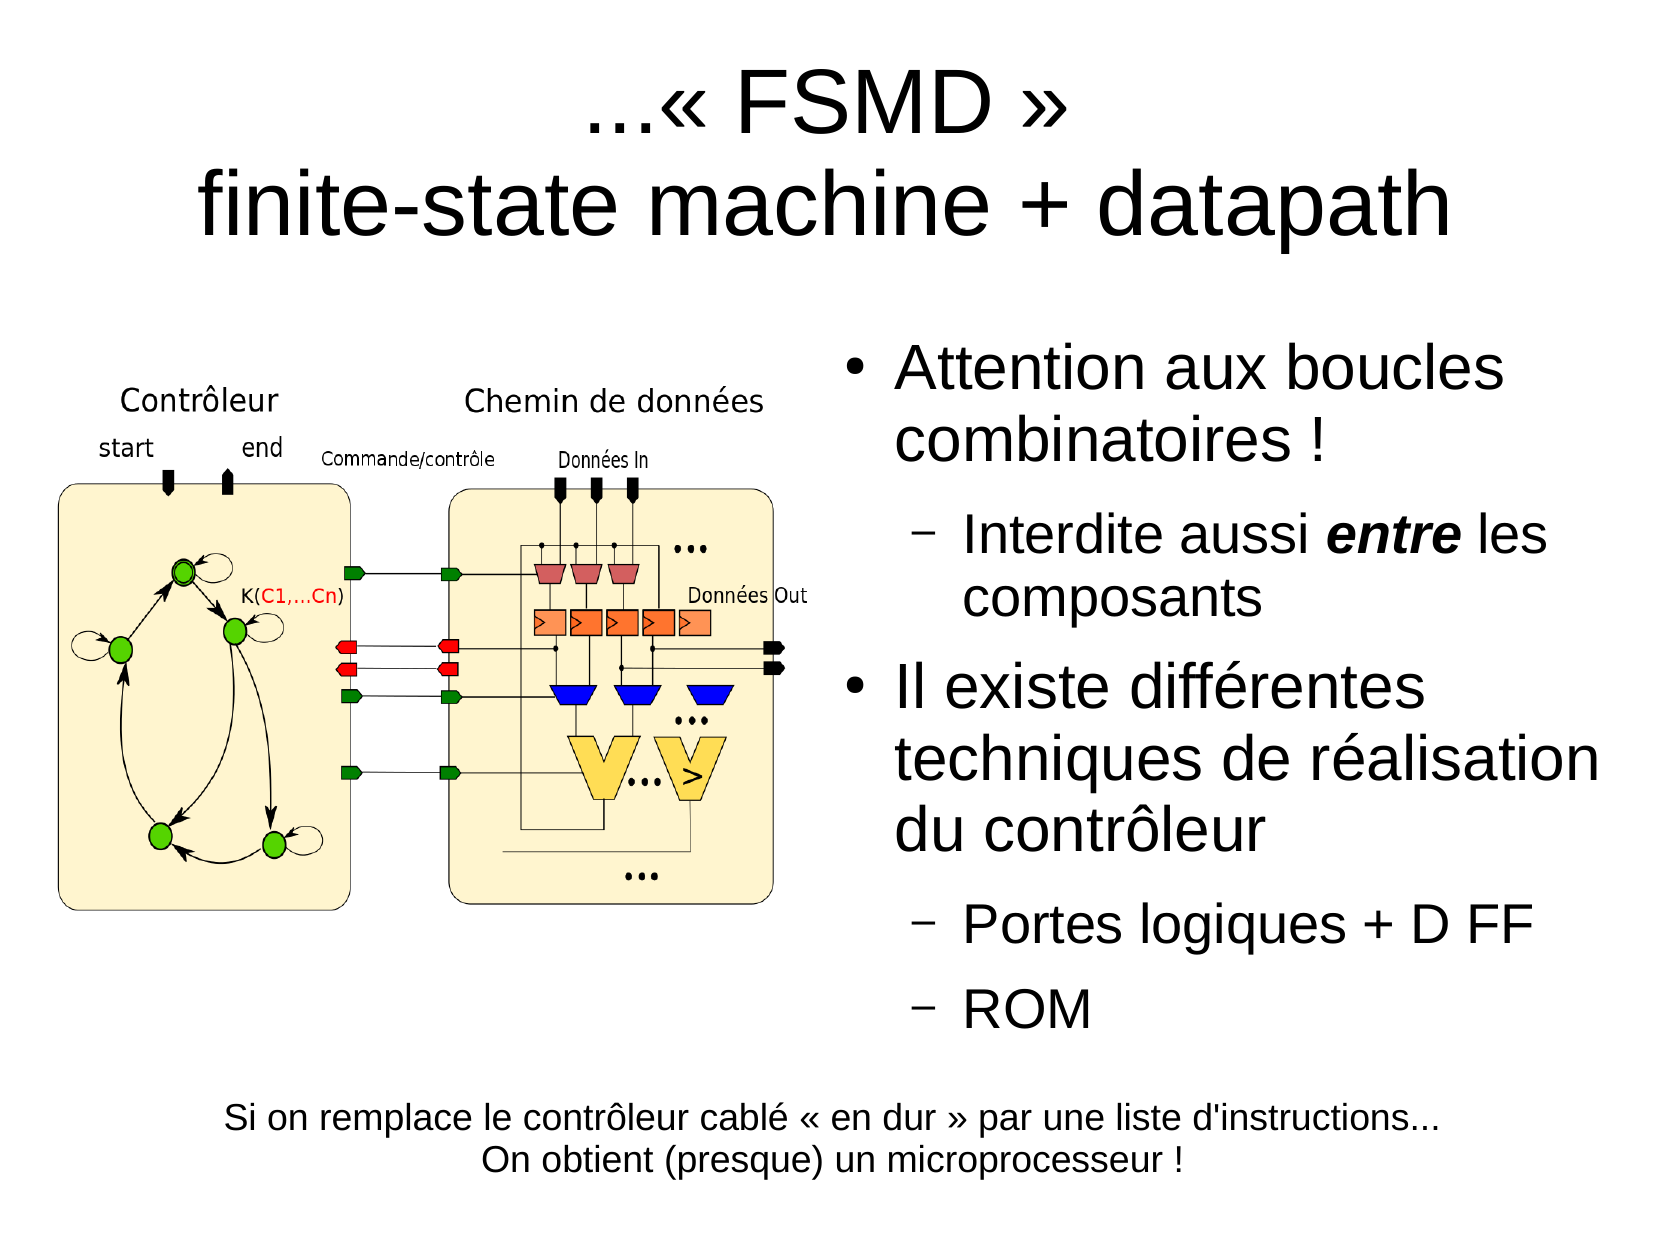

# ...« FSMD » finite-state machine + datapath
Attention aux boucles combinatoires !
Interdite aussi entre les composants
Il existe différentes techniques de réalisation du contrôleur
Portes logiques + D FF
ROM
Si on remplace le contrôleur cablé « en dur » par une liste d'instructions...
On obtient (presque) un microprocesseur !